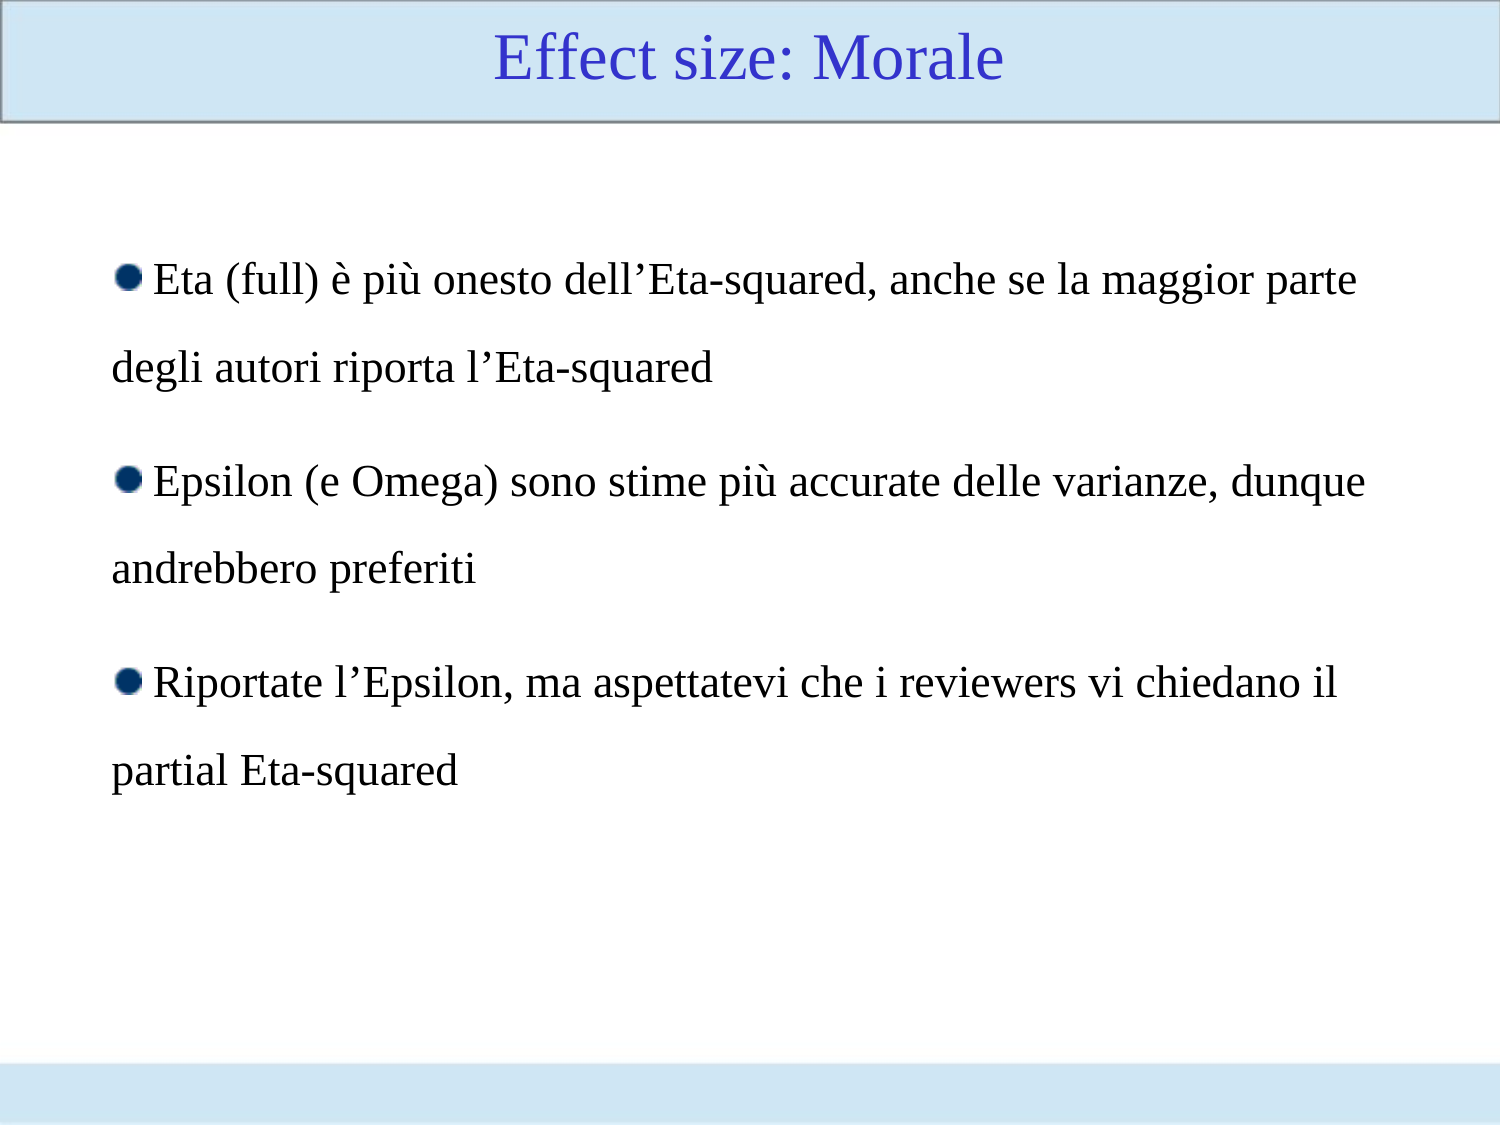

# Effect size: Morale
 Eta (full) è più onesto dell’Eta-squared, anche se la maggior parte degli autori riporta l’Eta-squared
 Epsilon (e Omega) sono stime più accurate delle varianze, dunque andrebbero preferiti
 Riportate l’Epsilon, ma aspettatevi che i reviewers vi chiedano il partial Eta-squared
135